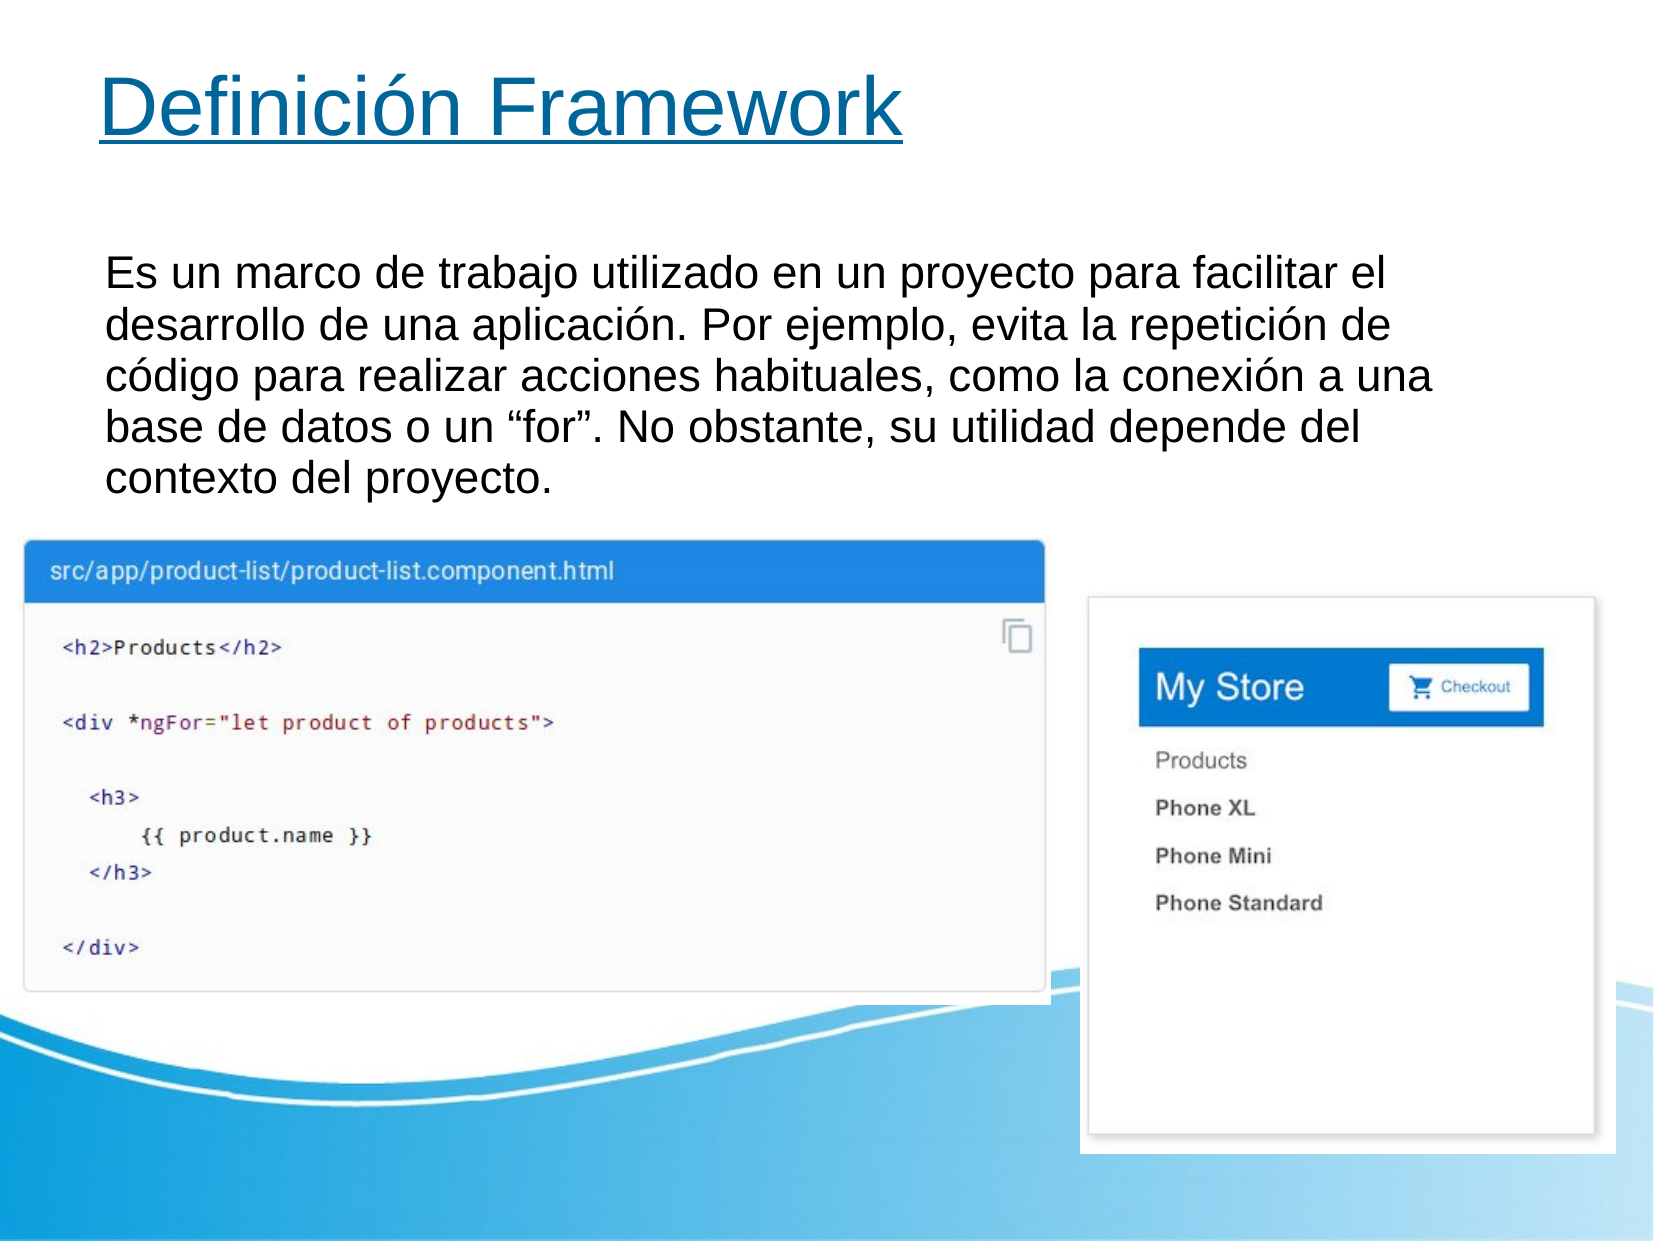

# Definición Framework
Es un marco de trabajo utilizado en un proyecto para facilitar el desarrollo de una aplicación. Por ejemplo, evita la repetición de código para realizar acciones habituales, como la conexión a una base de datos o un “for”. No obstante, su utilidad depende del contexto del proyecto.